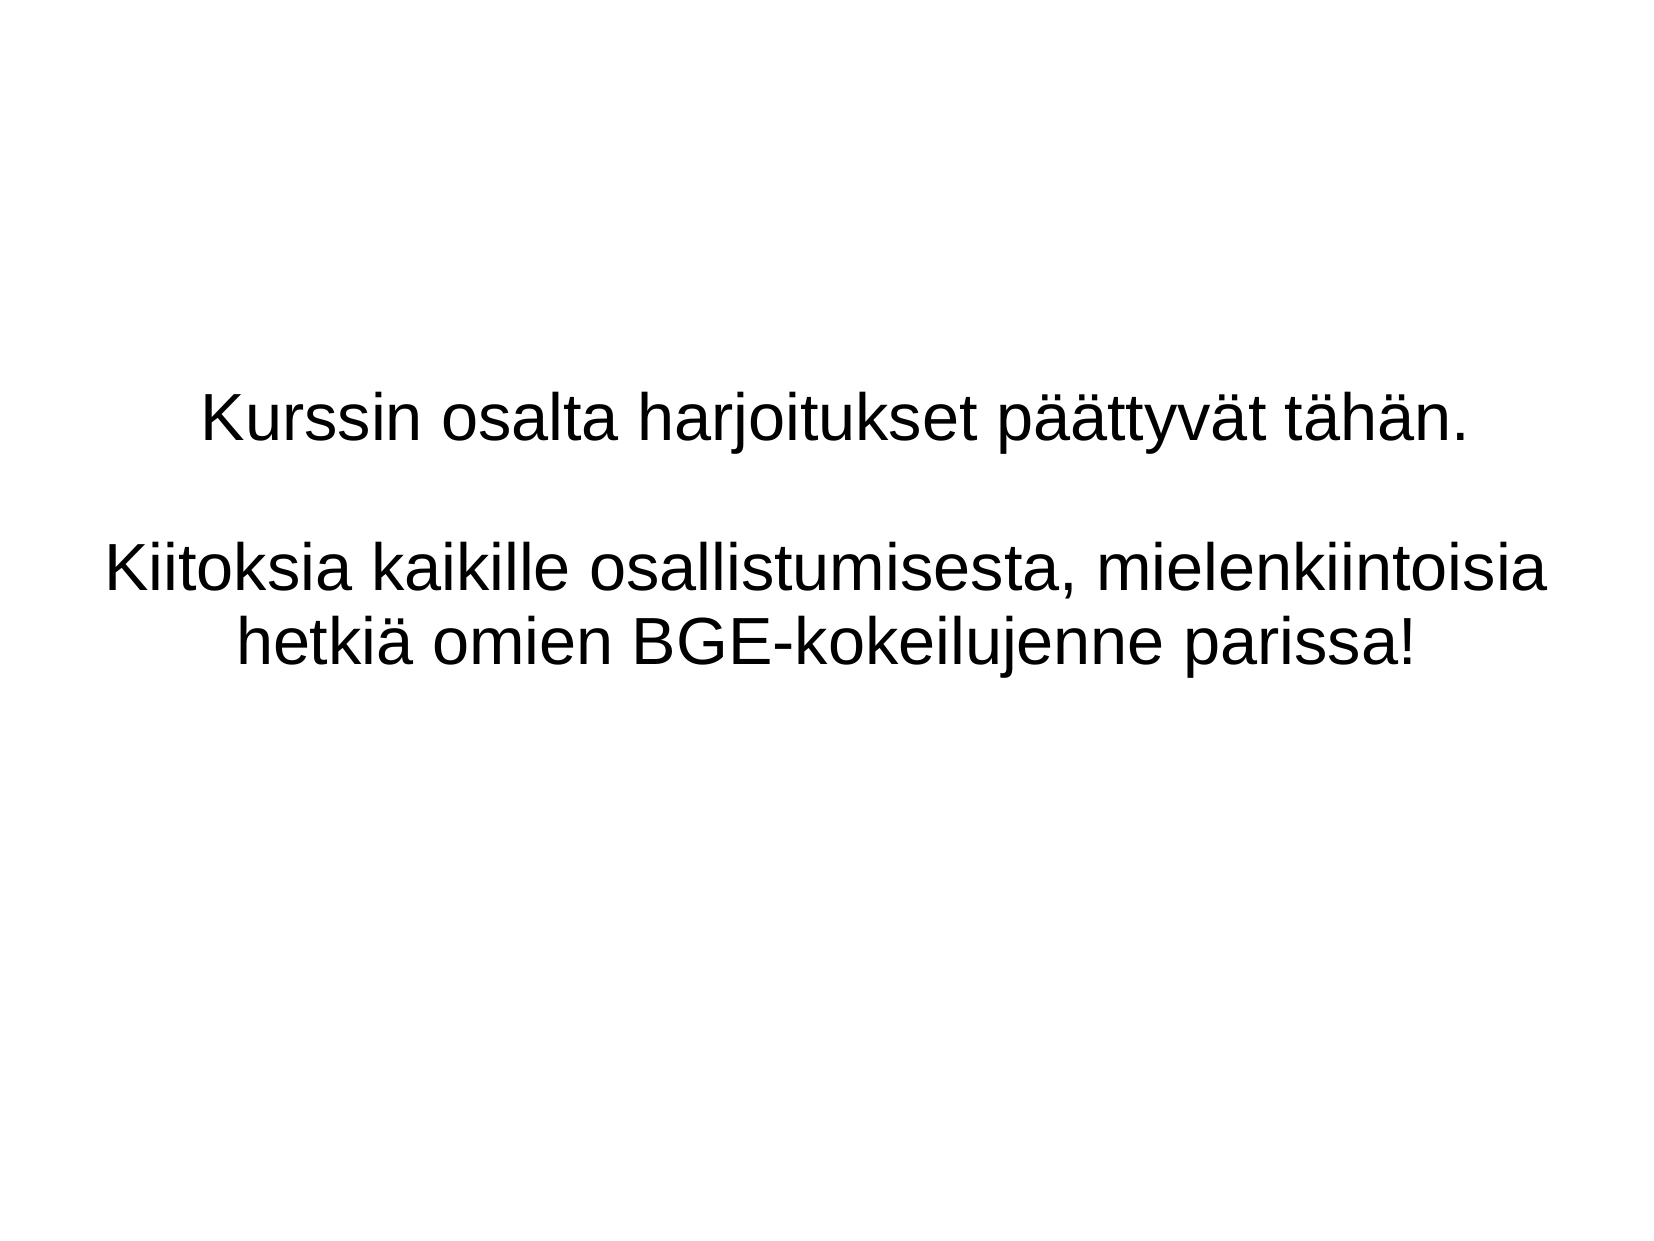

# Kurssin osalta harjoitukset päättyvät tähän.
Kiitoksia kaikille osallistumisesta, mielenkiintoisia hetkiä omien BGE-kokeilujenne parissa!